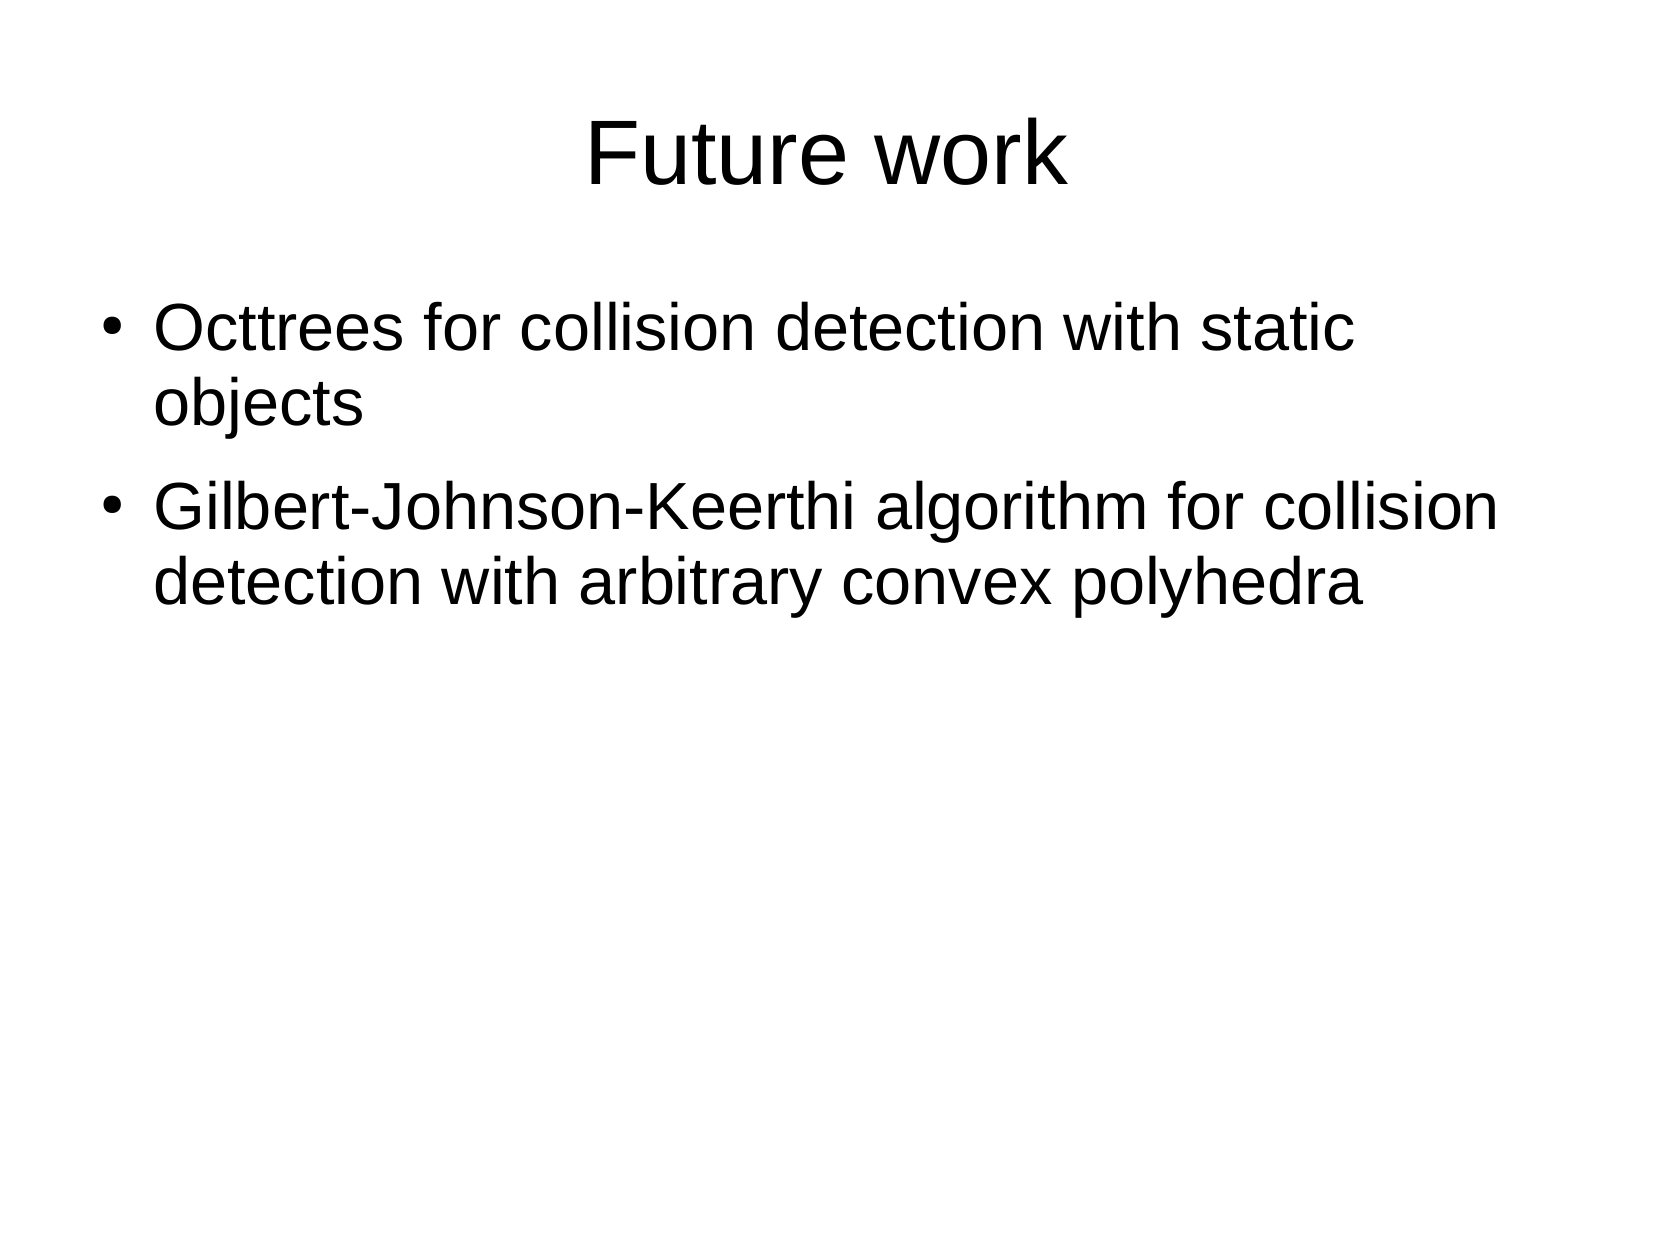

# Future work
Octtrees for collision detection with static objects
Gilbert-Johnson-Keerthi algorithm for collision detection with arbitrary convex polyhedra